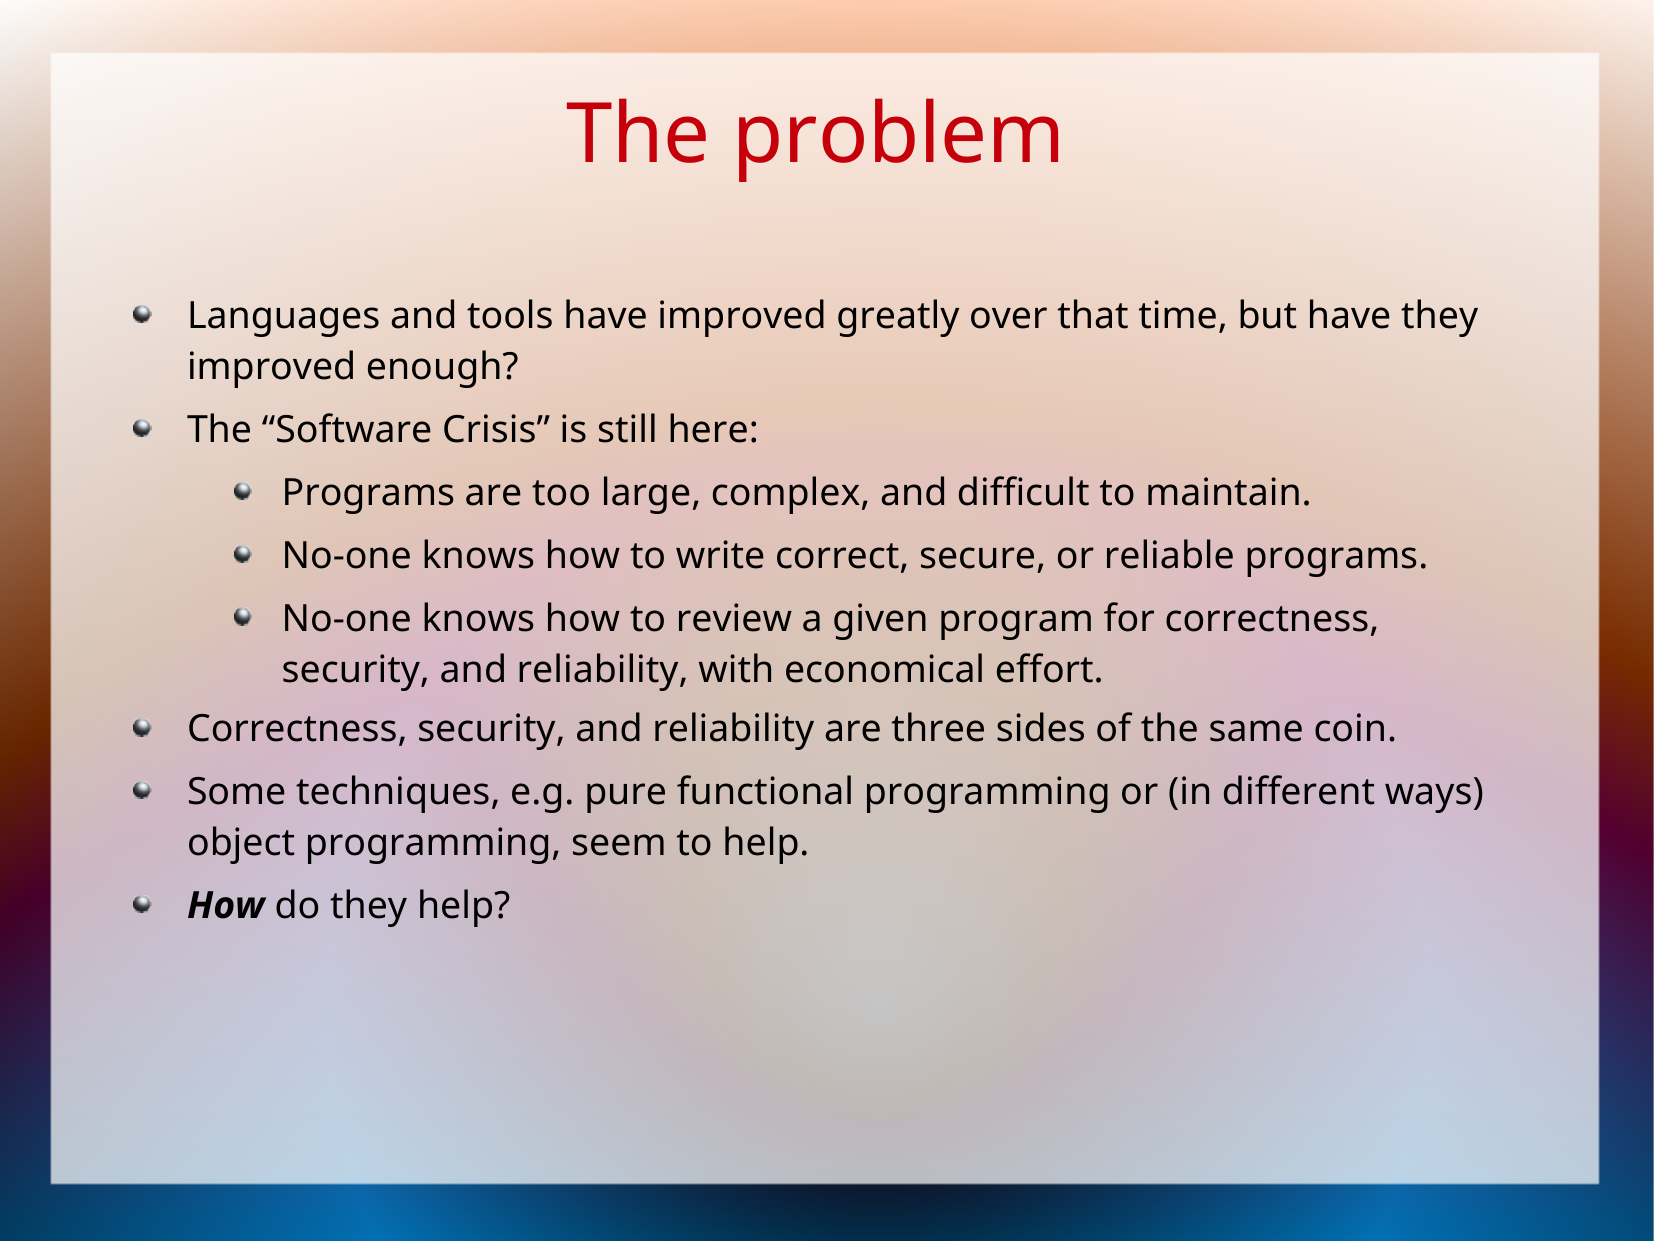

# The problem
Languages and tools have improved greatly over that time, but have they improved enough?
The “Software Crisis” is still here:
Programs are too large, complex, and difficult to maintain.
No-one knows how to write correct, secure, or reliable programs.
No-one knows how to review a given program for correctness, security, and reliability, with economical effort.
Correctness, security, and reliability are three sides of the same coin.
Some techniques, e.g. pure functional programming or (in different ways) object programming, seem to help.
How do they help?